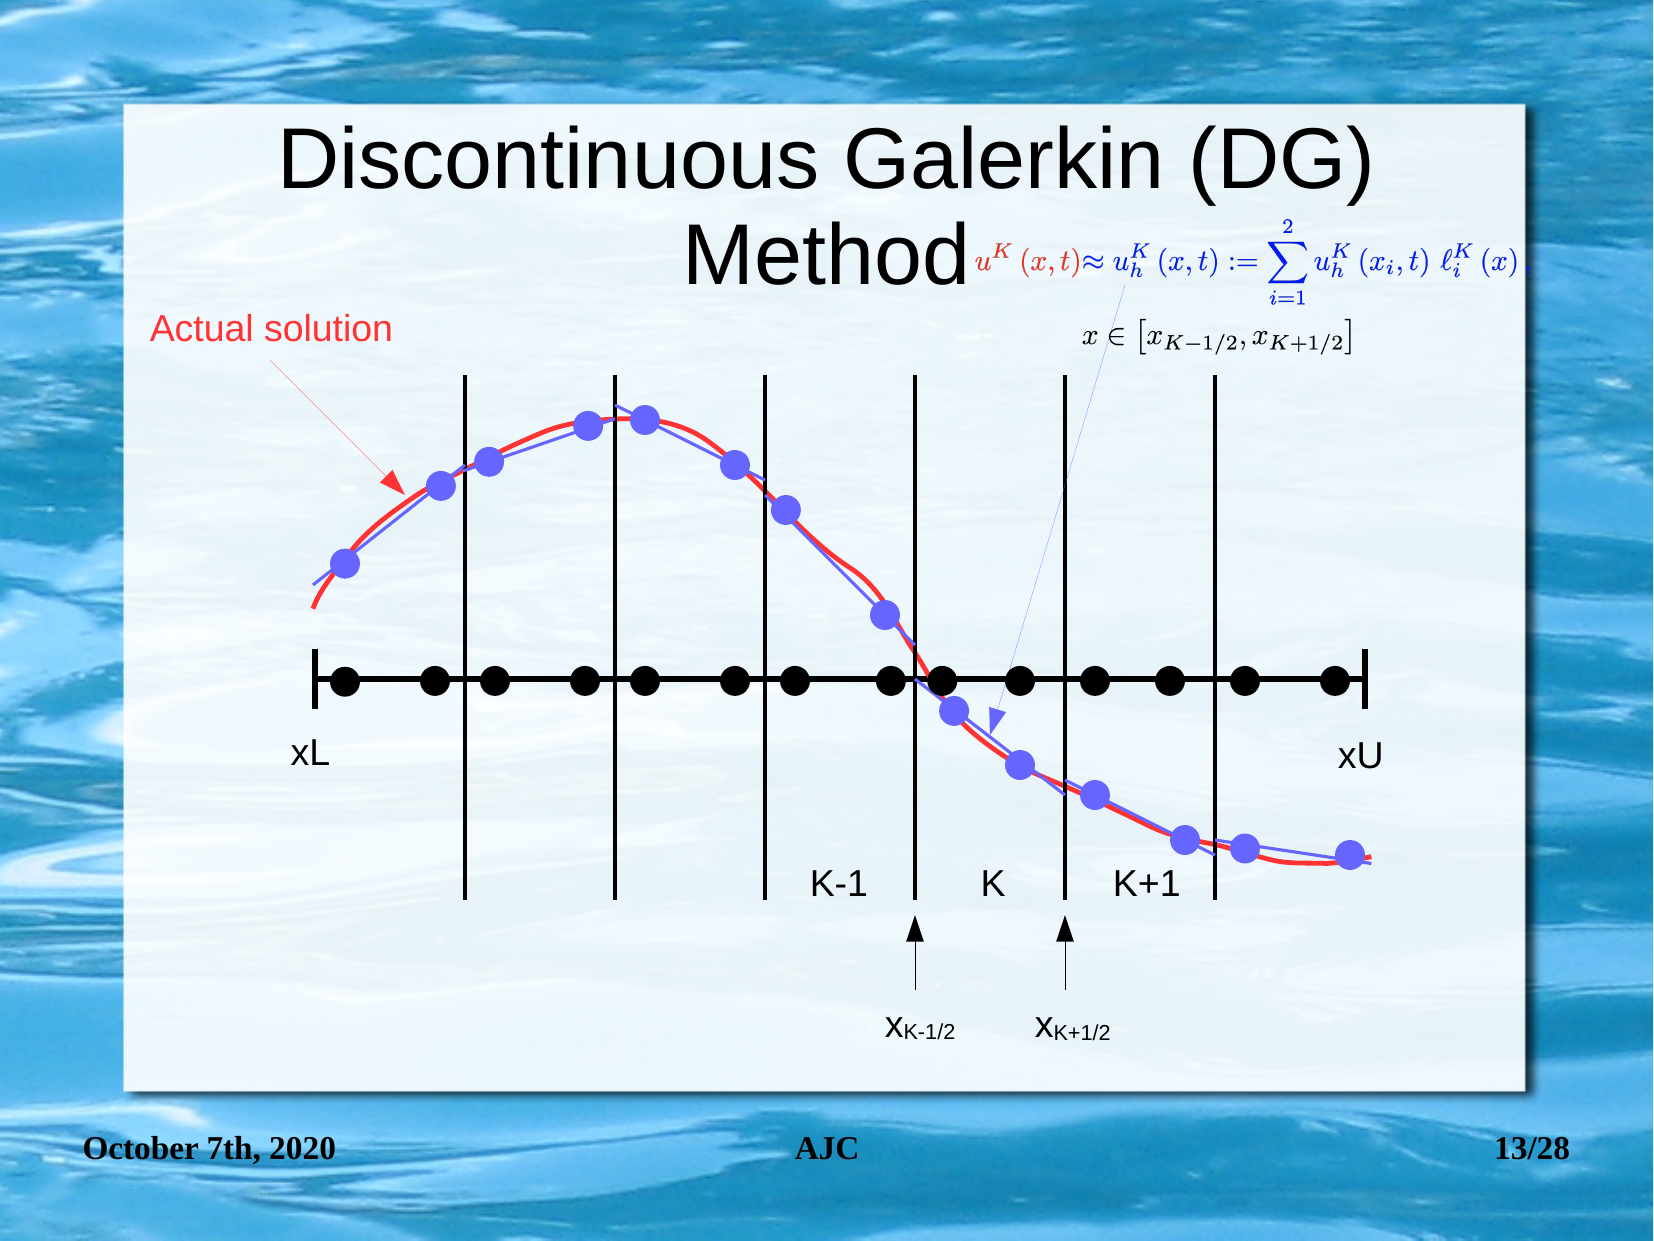

# Discontinuous Galerkin (DG) Method
Actual solution
xL
xU
K-1
K
K+1
xK-1/2
xK+1/2
October 7th, 2020
AJC
13